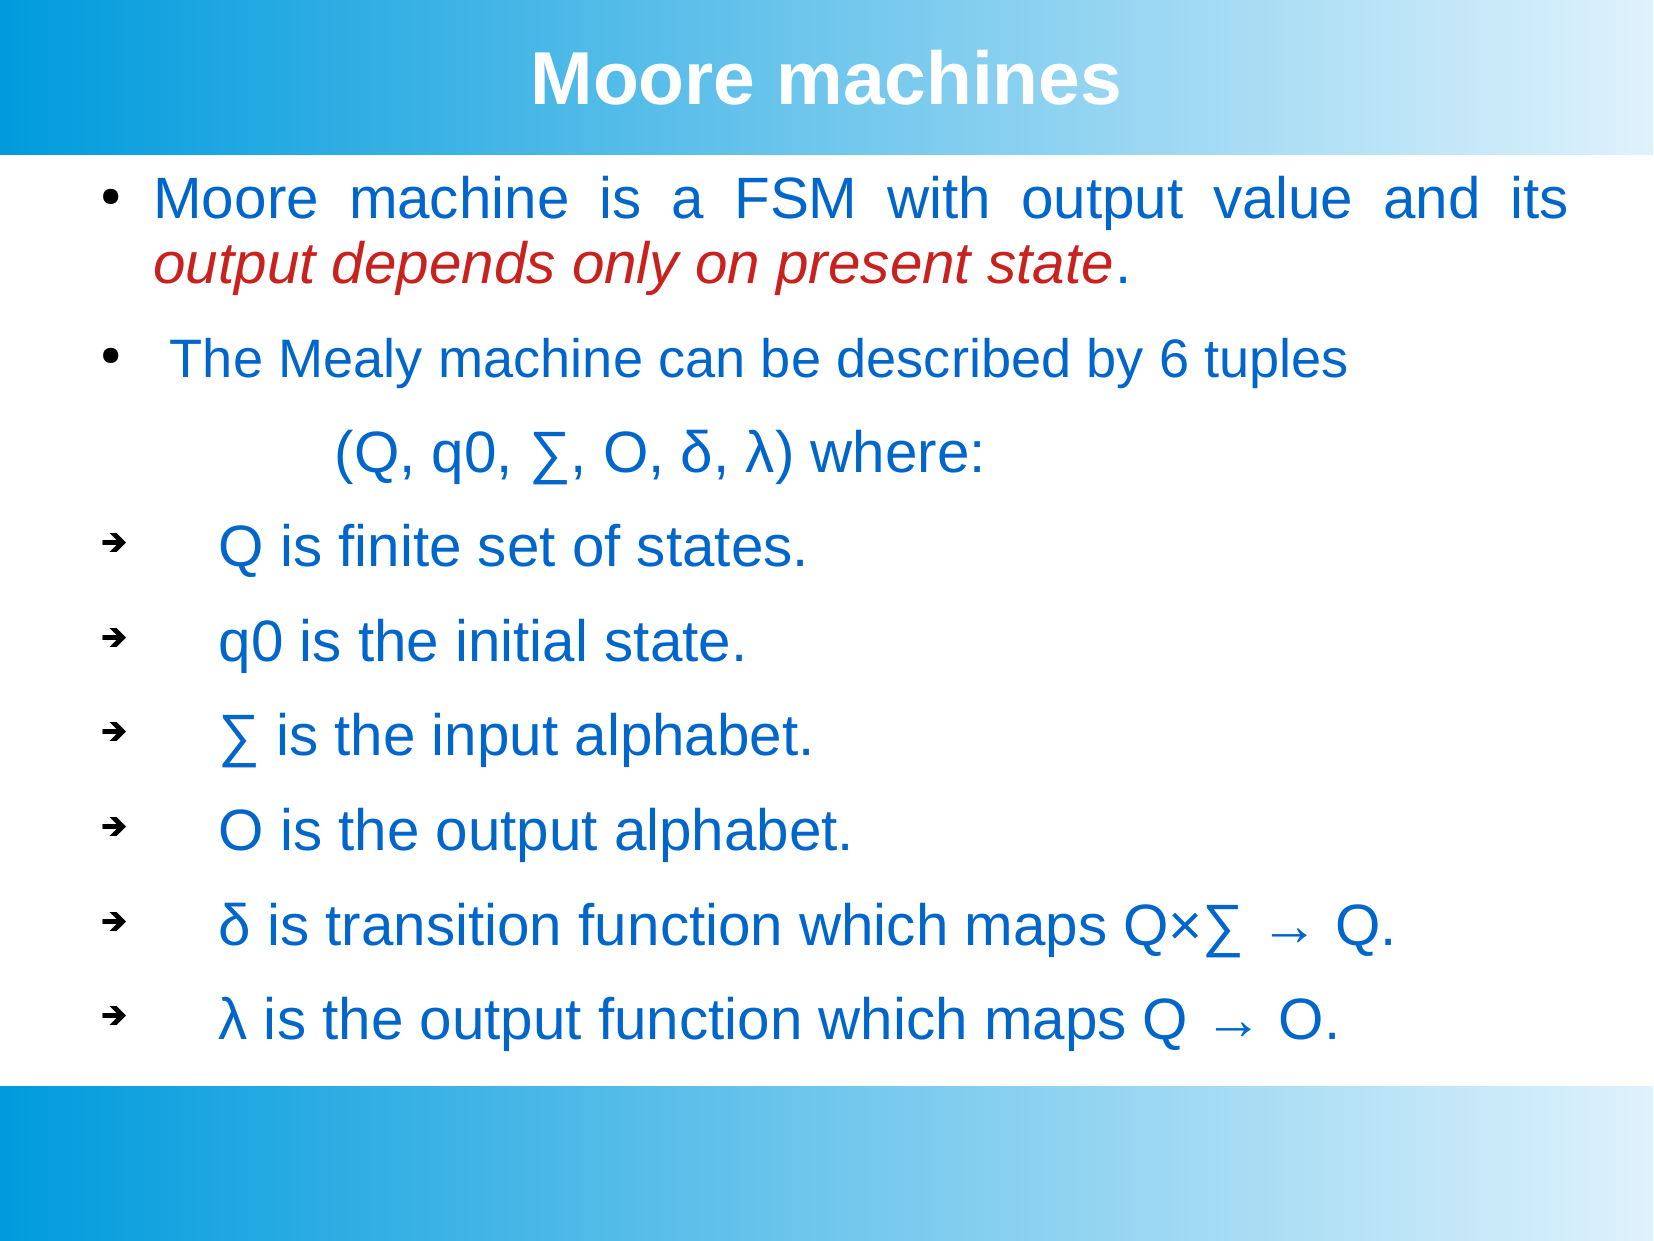

# Moore machines
Moore machine is a FSM with output value and its output depends only on present state.
 The Mealy machine can be described by 6 tuples
 (Q, q0, ∑, O, δ, λ) where:
 Q is finite set of states.
 q0 is the initial state.
 ∑ is the input alphabet.
 O is the output alphabet.
 δ is transition function which maps Q×∑ → Q.
 λ is the output function which maps Q → O.